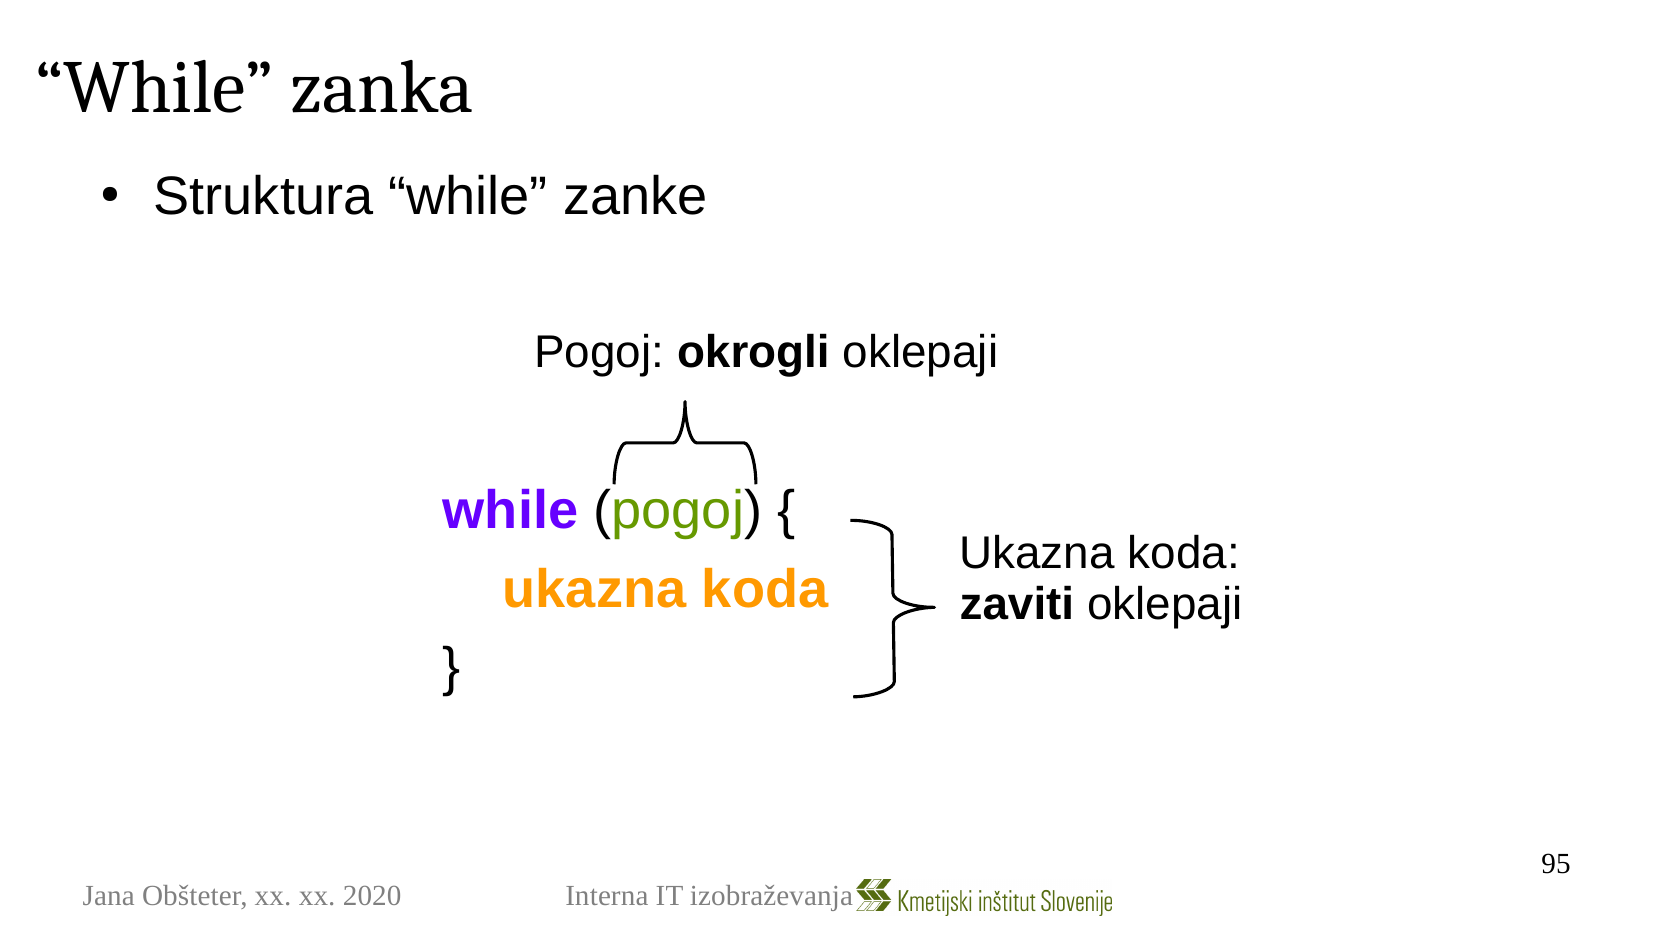

# “While” zanka
Struktura “while” zanke
 while (pogoj) {
 ukazna koda
 }
Pogoj: okrogli oklepaji
Ukazna koda:
zaviti oklepaji
95